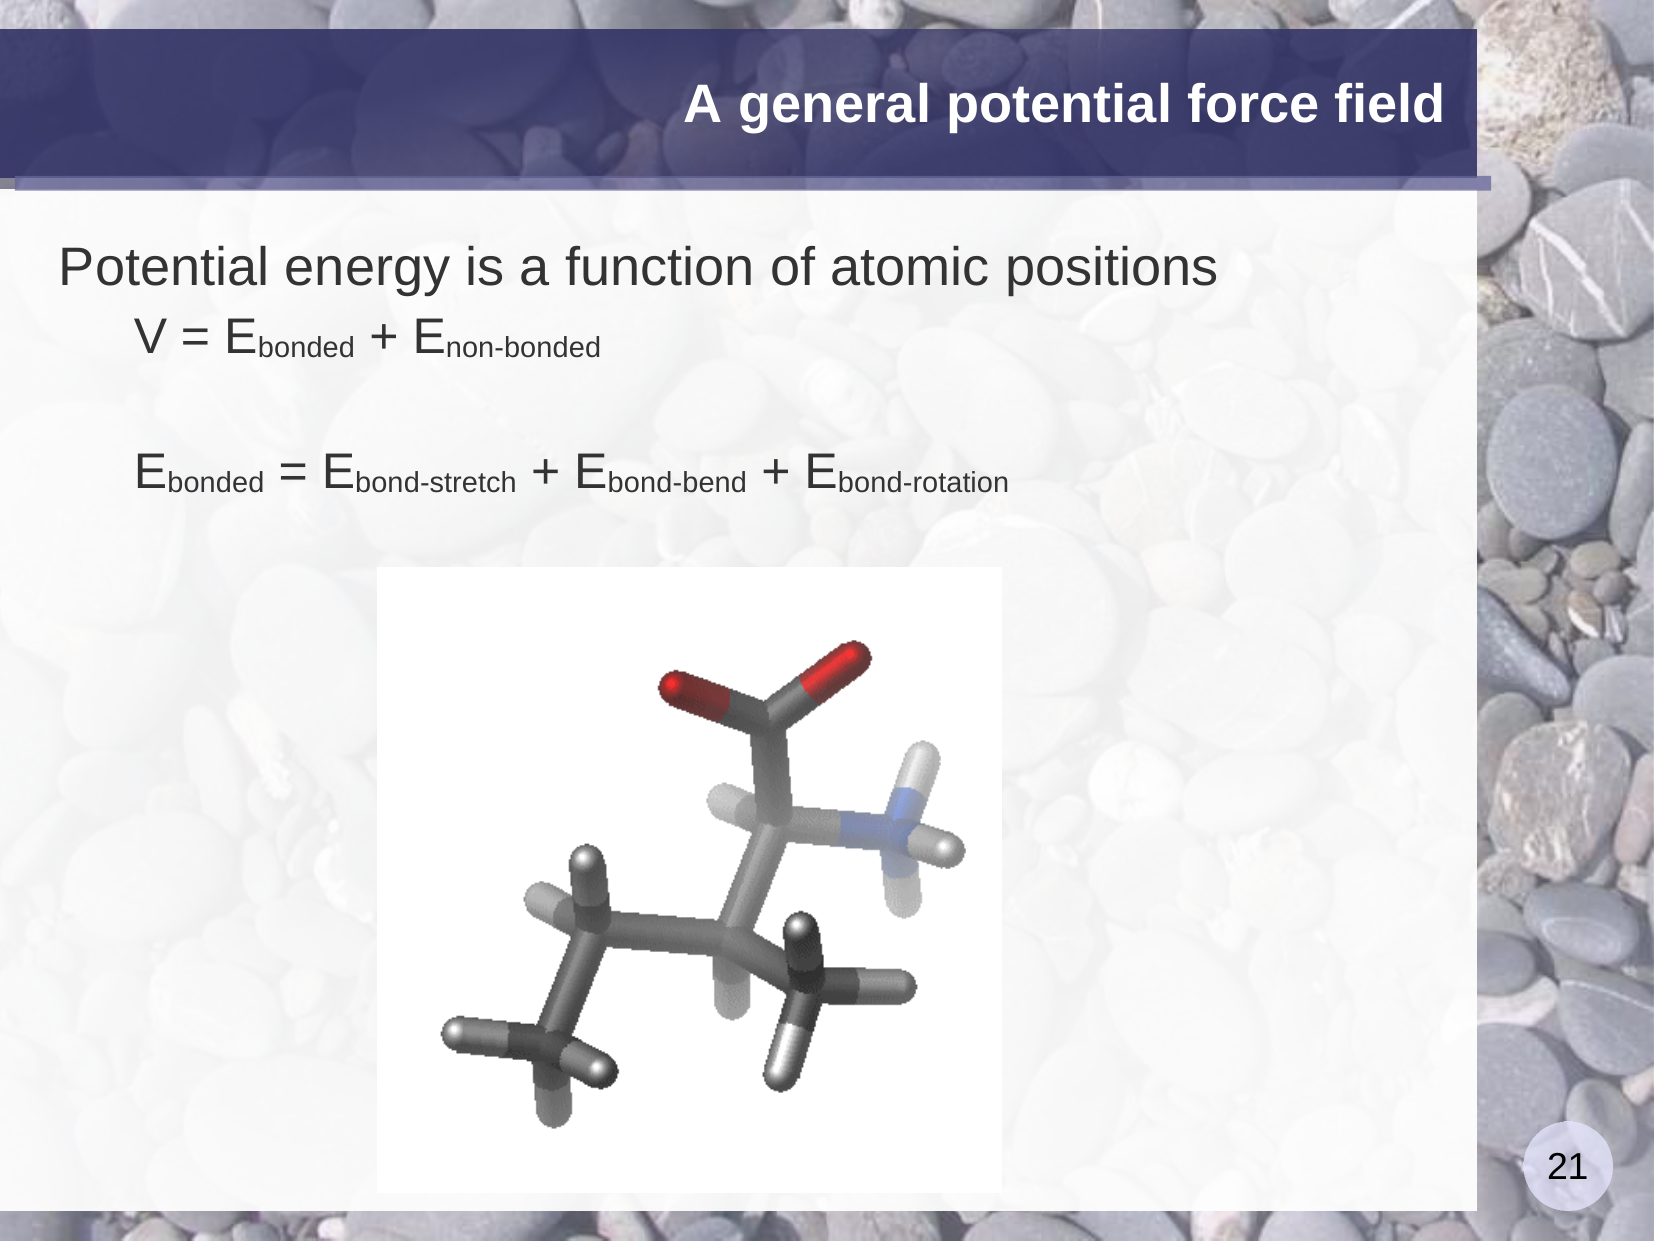

# A general potential force field
Potential energy is a function of atomic positions
V = Ebonded + Enon-bonded
Ebonded = Ebond-stretch + Ebond-bend + Ebond-rotation